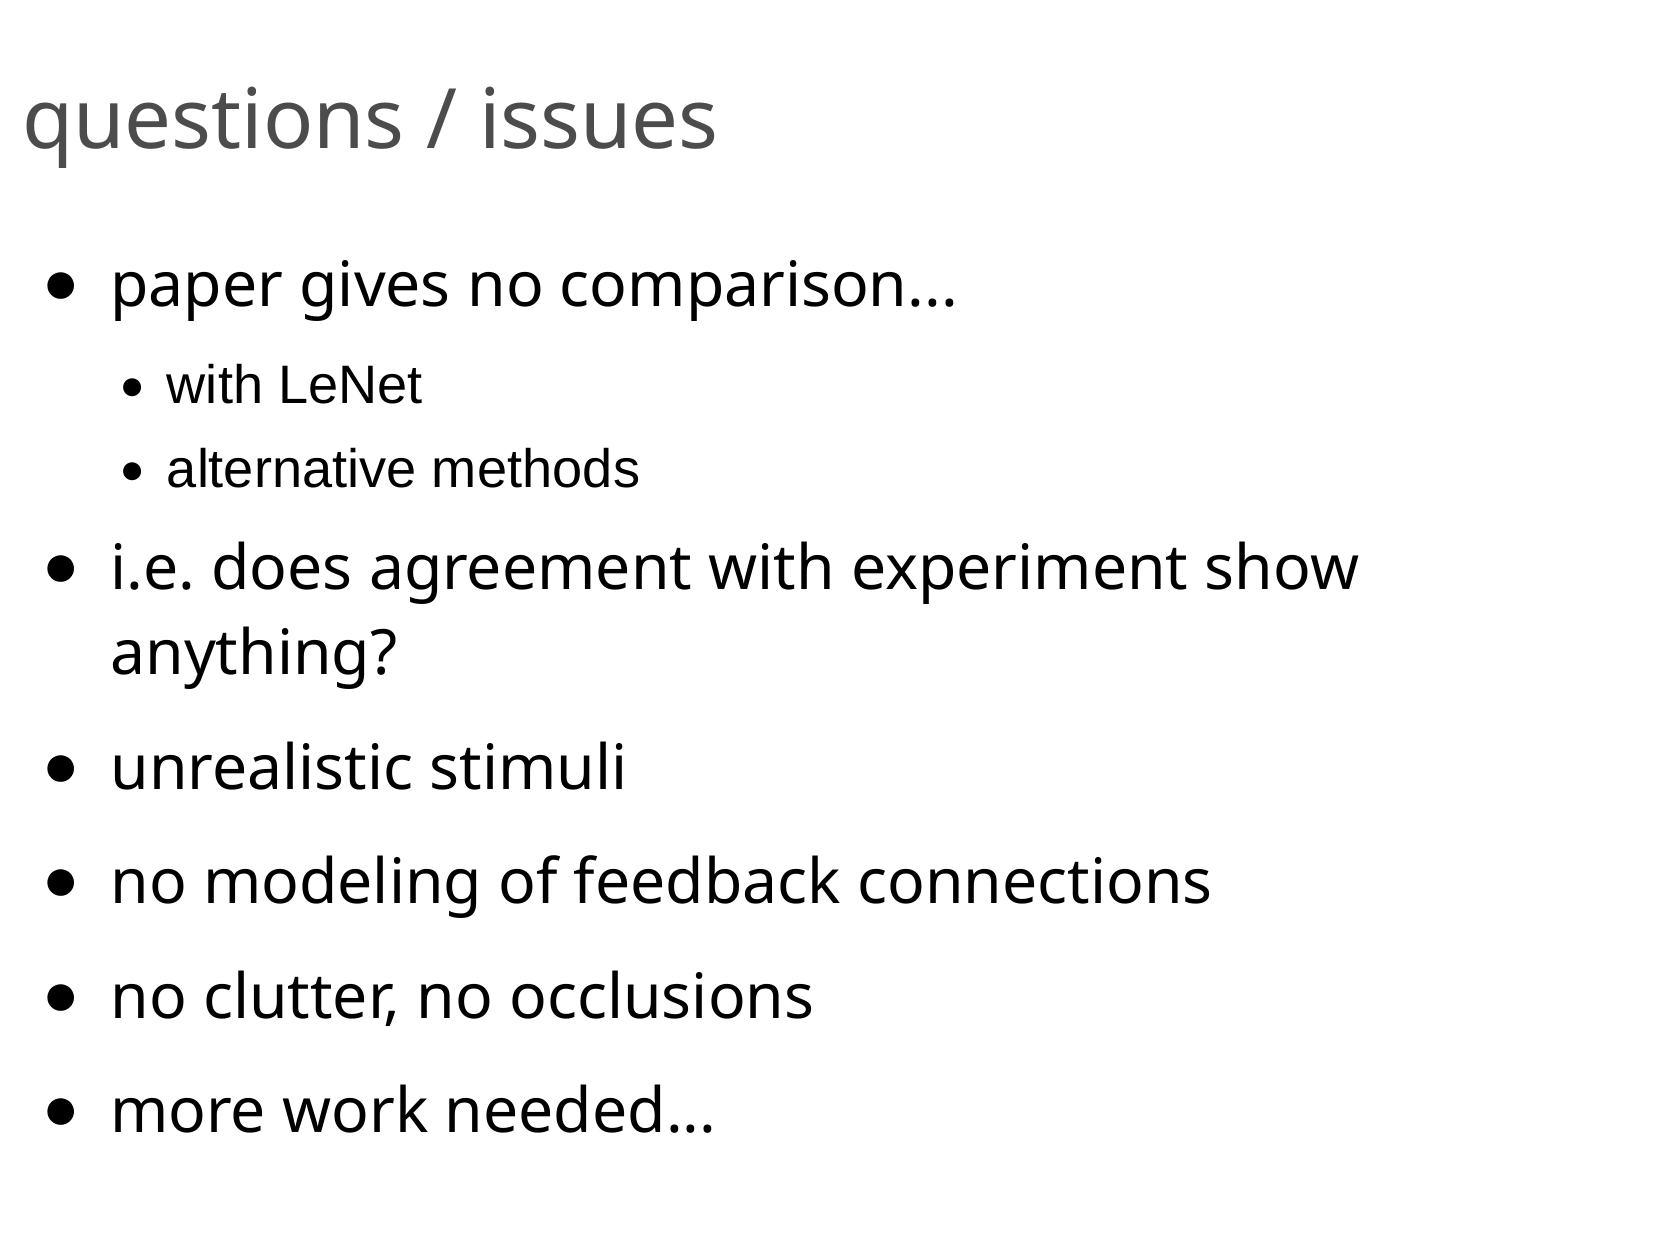

# questions / issues
paper gives no comparison...
with LeNet
alternative methods
i.e. does agreement with experiment show anything?
unrealistic stimuli
no modeling of feedback connections
no clutter, no occlusions
more work needed...